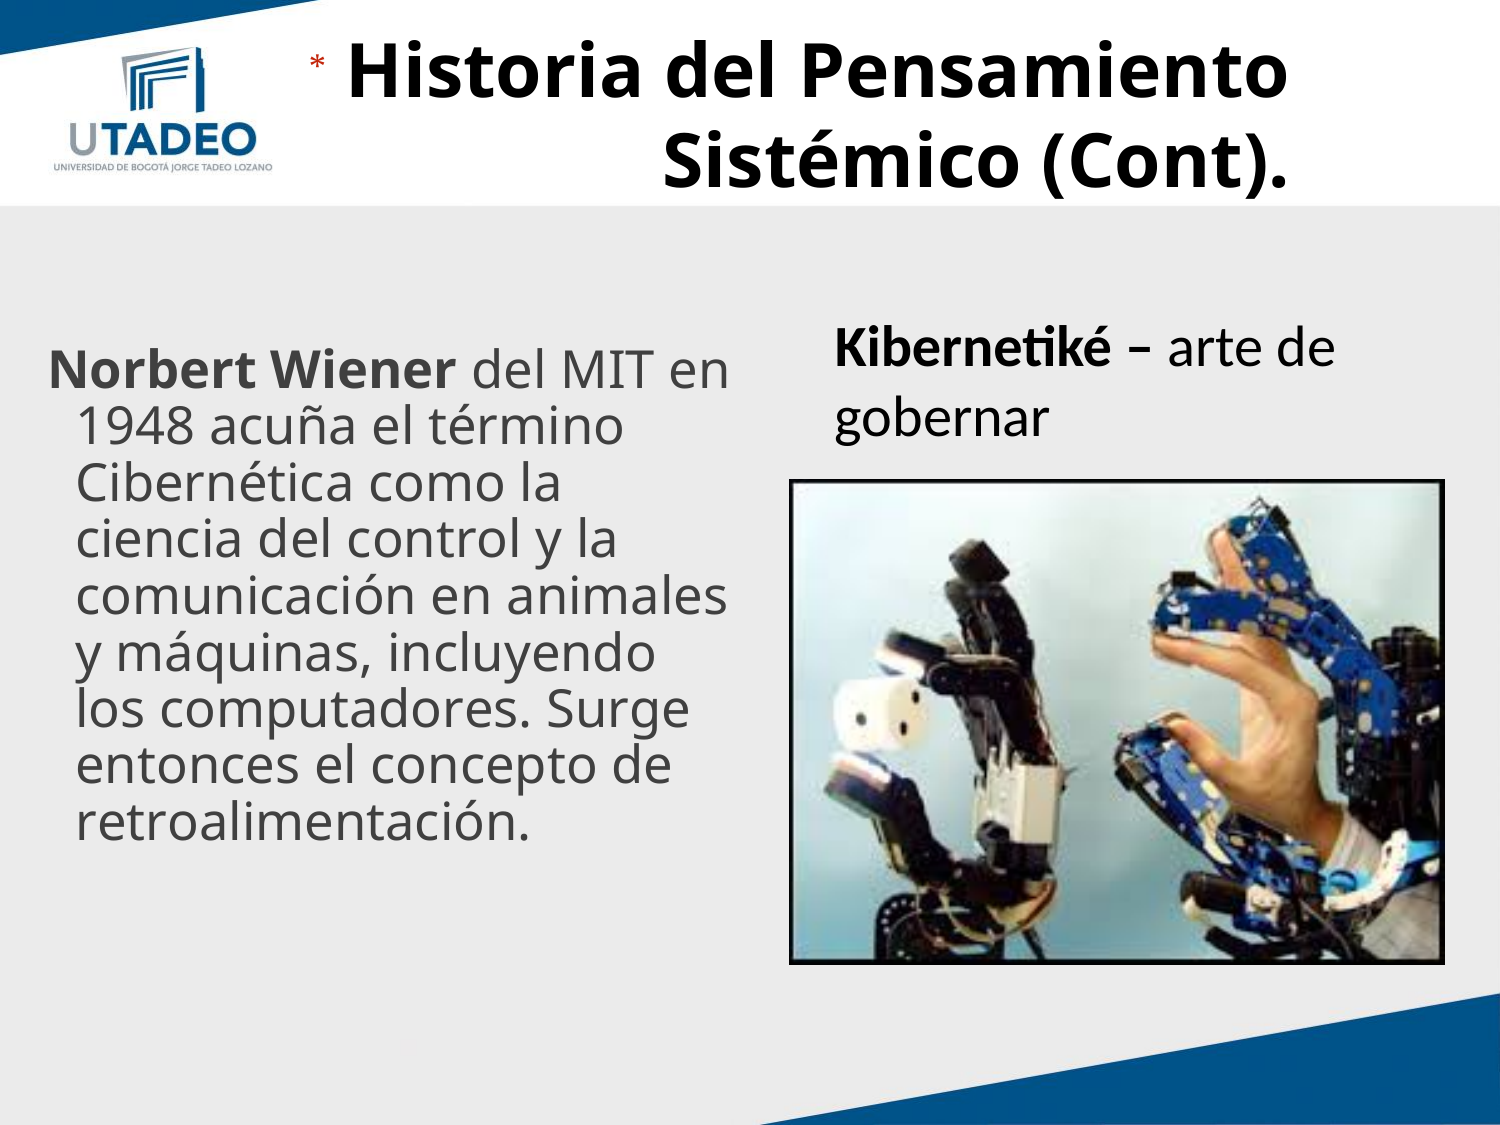

# Historia del Pensamiento Sistémico (Cont).
Kibernetiké – arte de gobernar
Norbert Wiener del MIT en 1948 acuña el término Cibernética como la ciencia del control y la comunicación en animales y máquinas, incluyendo los computadores. Surge entonces el concepto de retroalimentación.